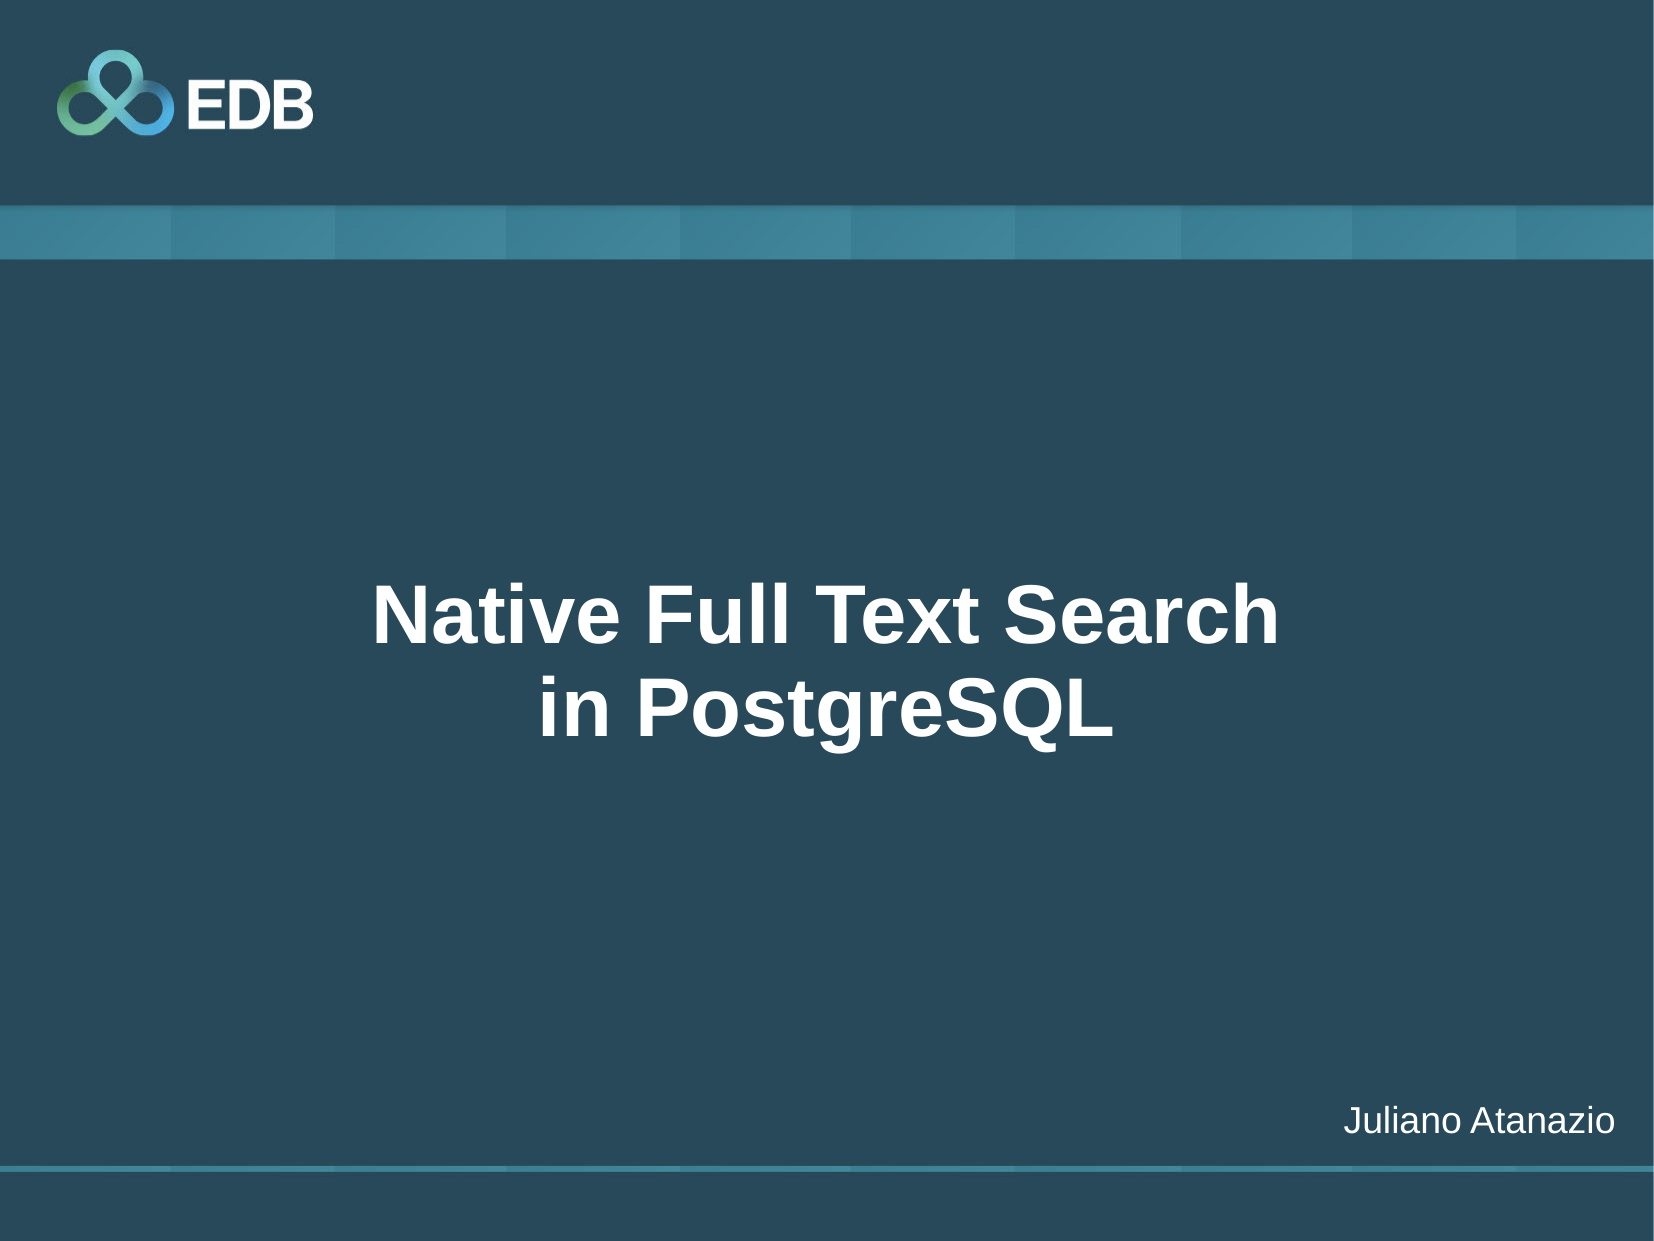

Native Full Text Search in PostgreSQL
Juliano Atanazio